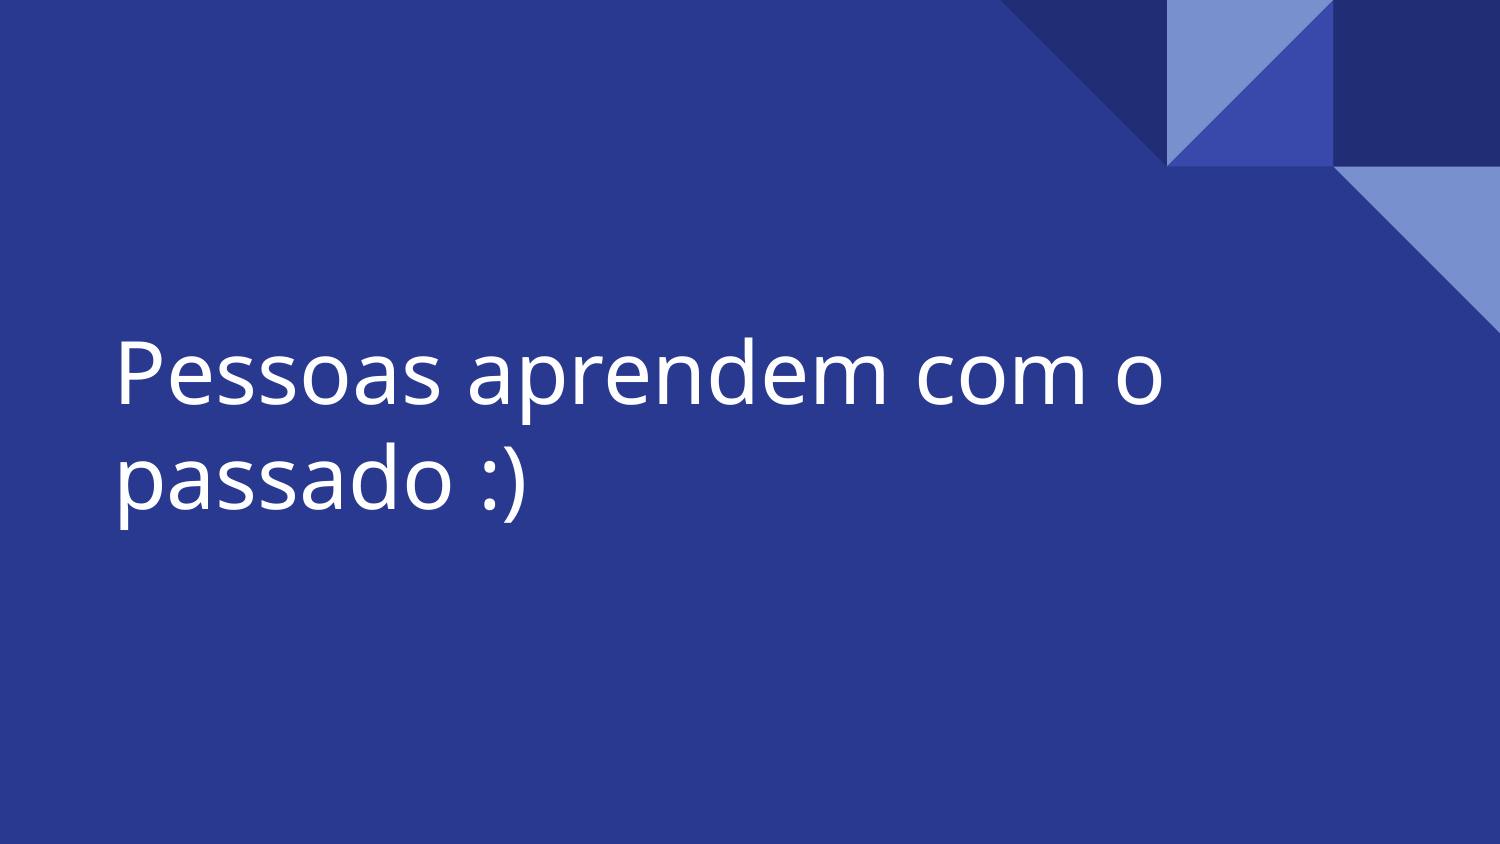

# Pessoas aprendem com o passado :)